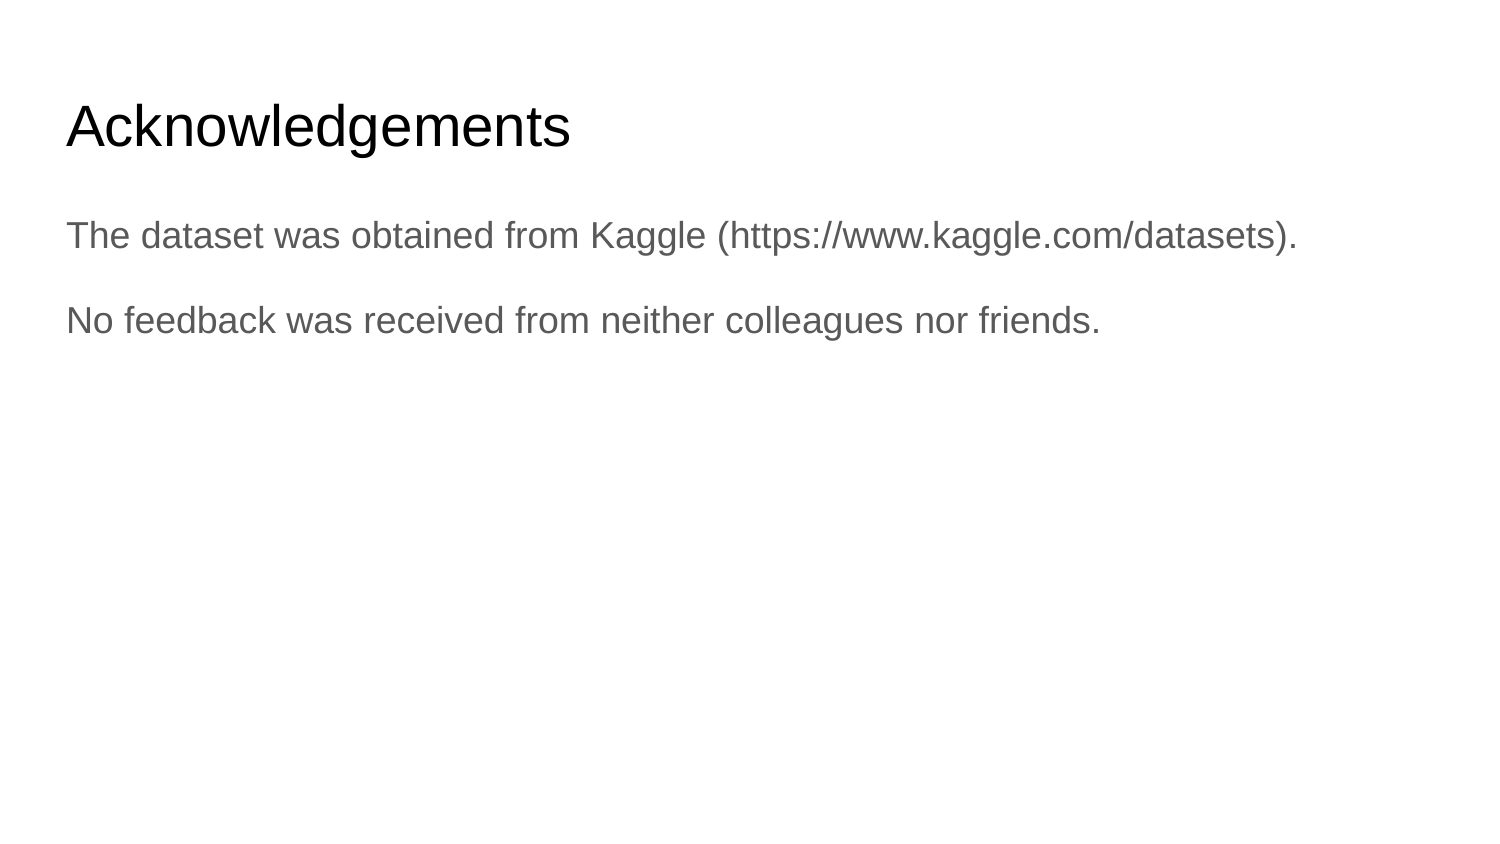

# Acknowledgements
The dataset was obtained from Kaggle (https://www.kaggle.com/datasets).
No feedback was received from neither colleagues nor friends.